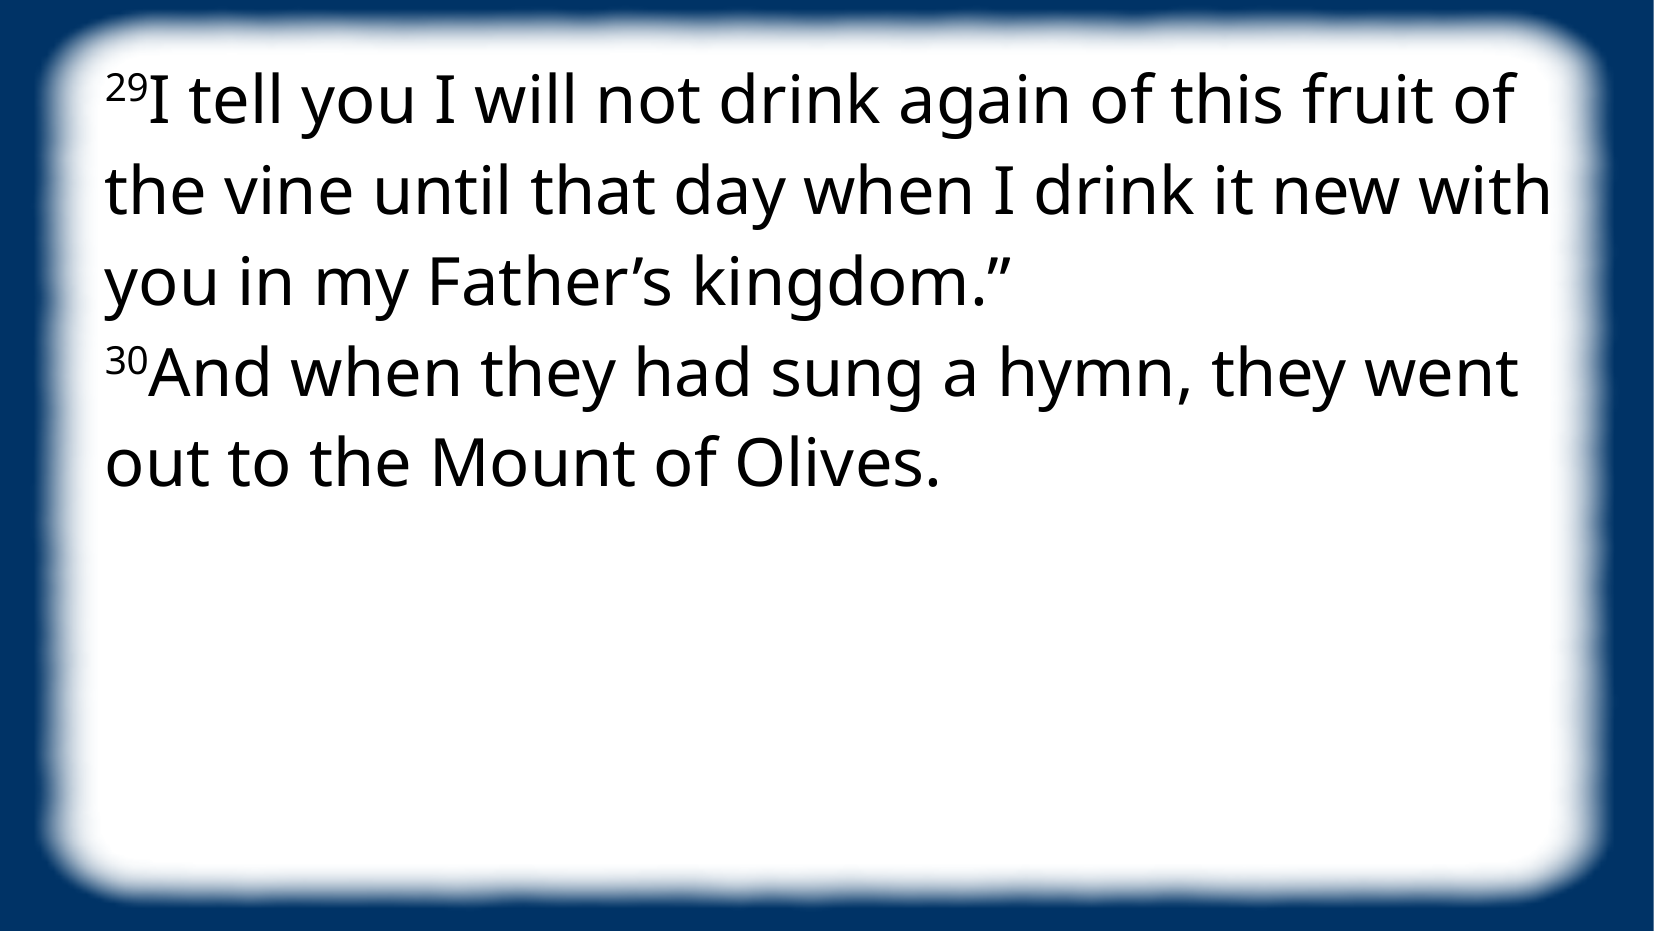

29I tell you I will not drink again of this fruit of the vine until that day when I drink it new with you in my Father’s kingdom.”
30And when they had sung a hymn, they went out to the Mount of Olives.